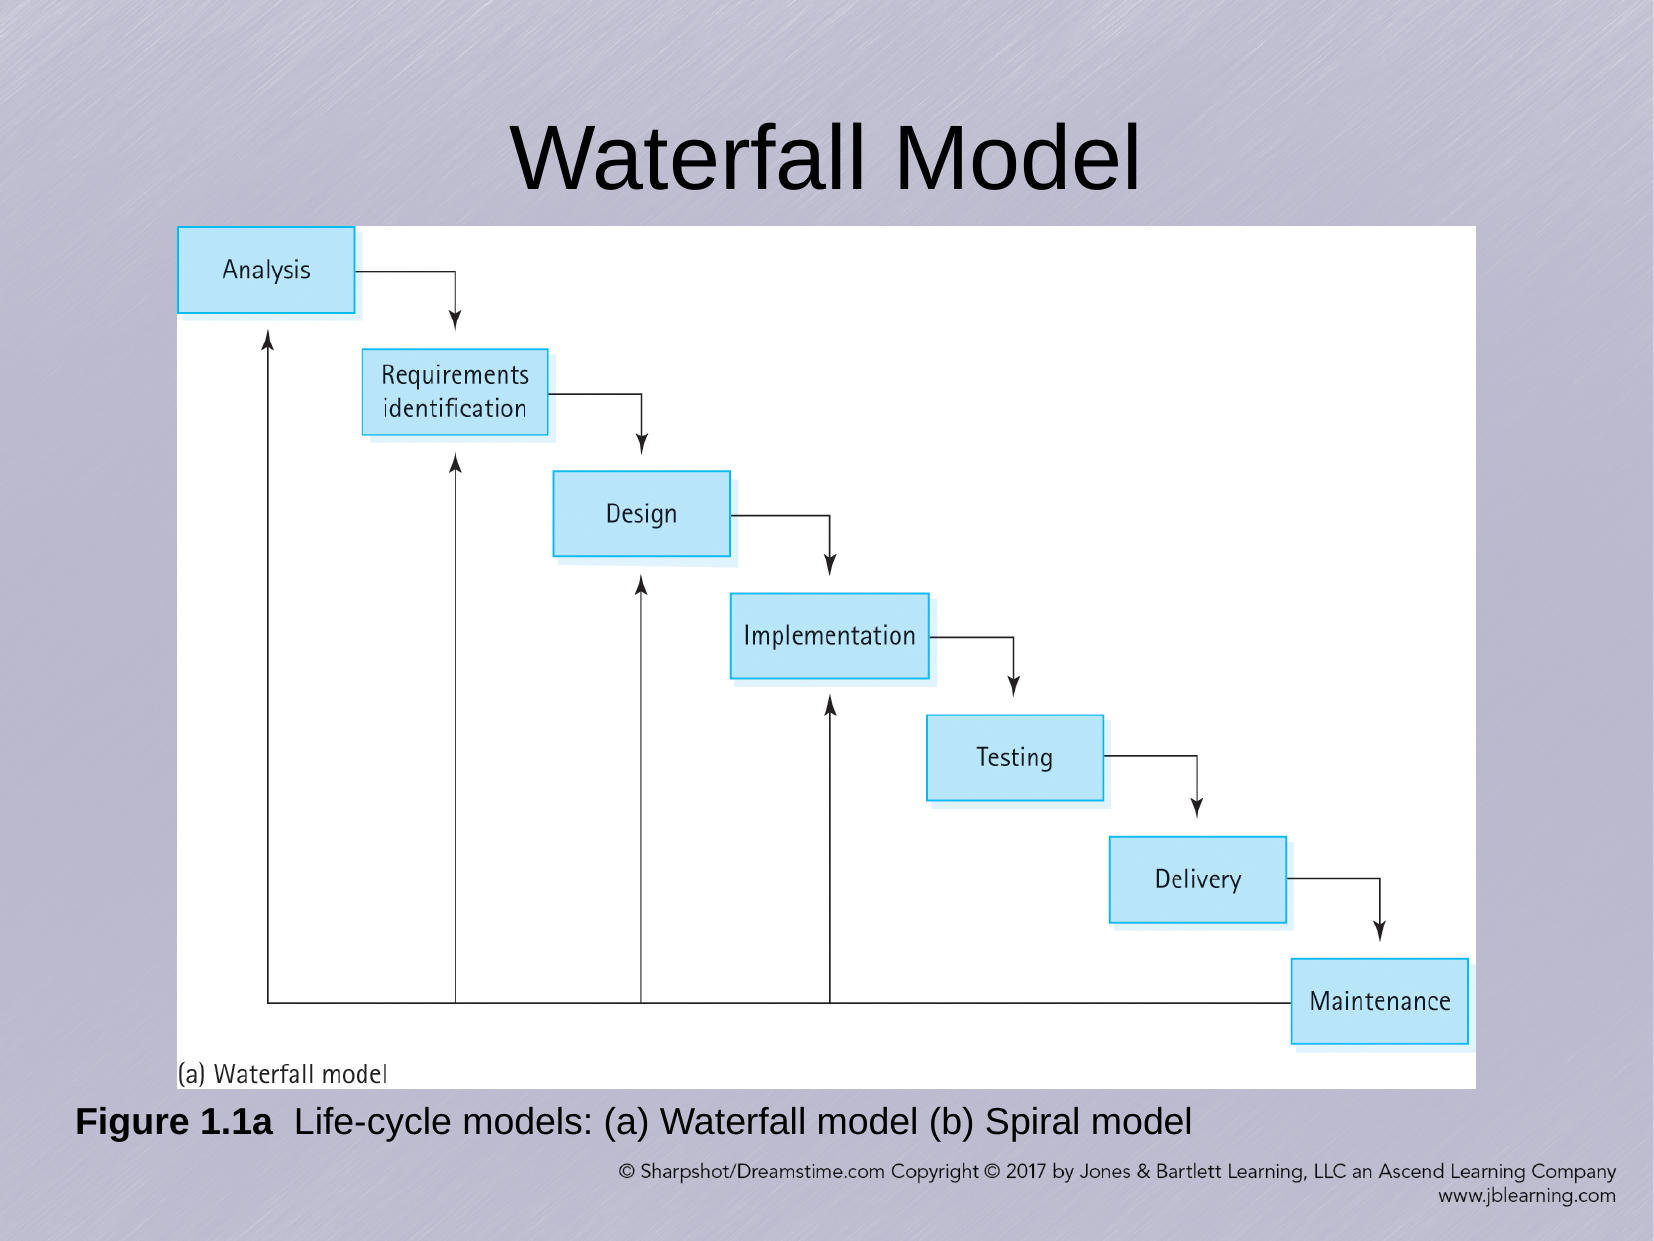

Waterfall Model
	Figure 1.1a Life-cycle models: (a) Waterfall model (b) Spiral model